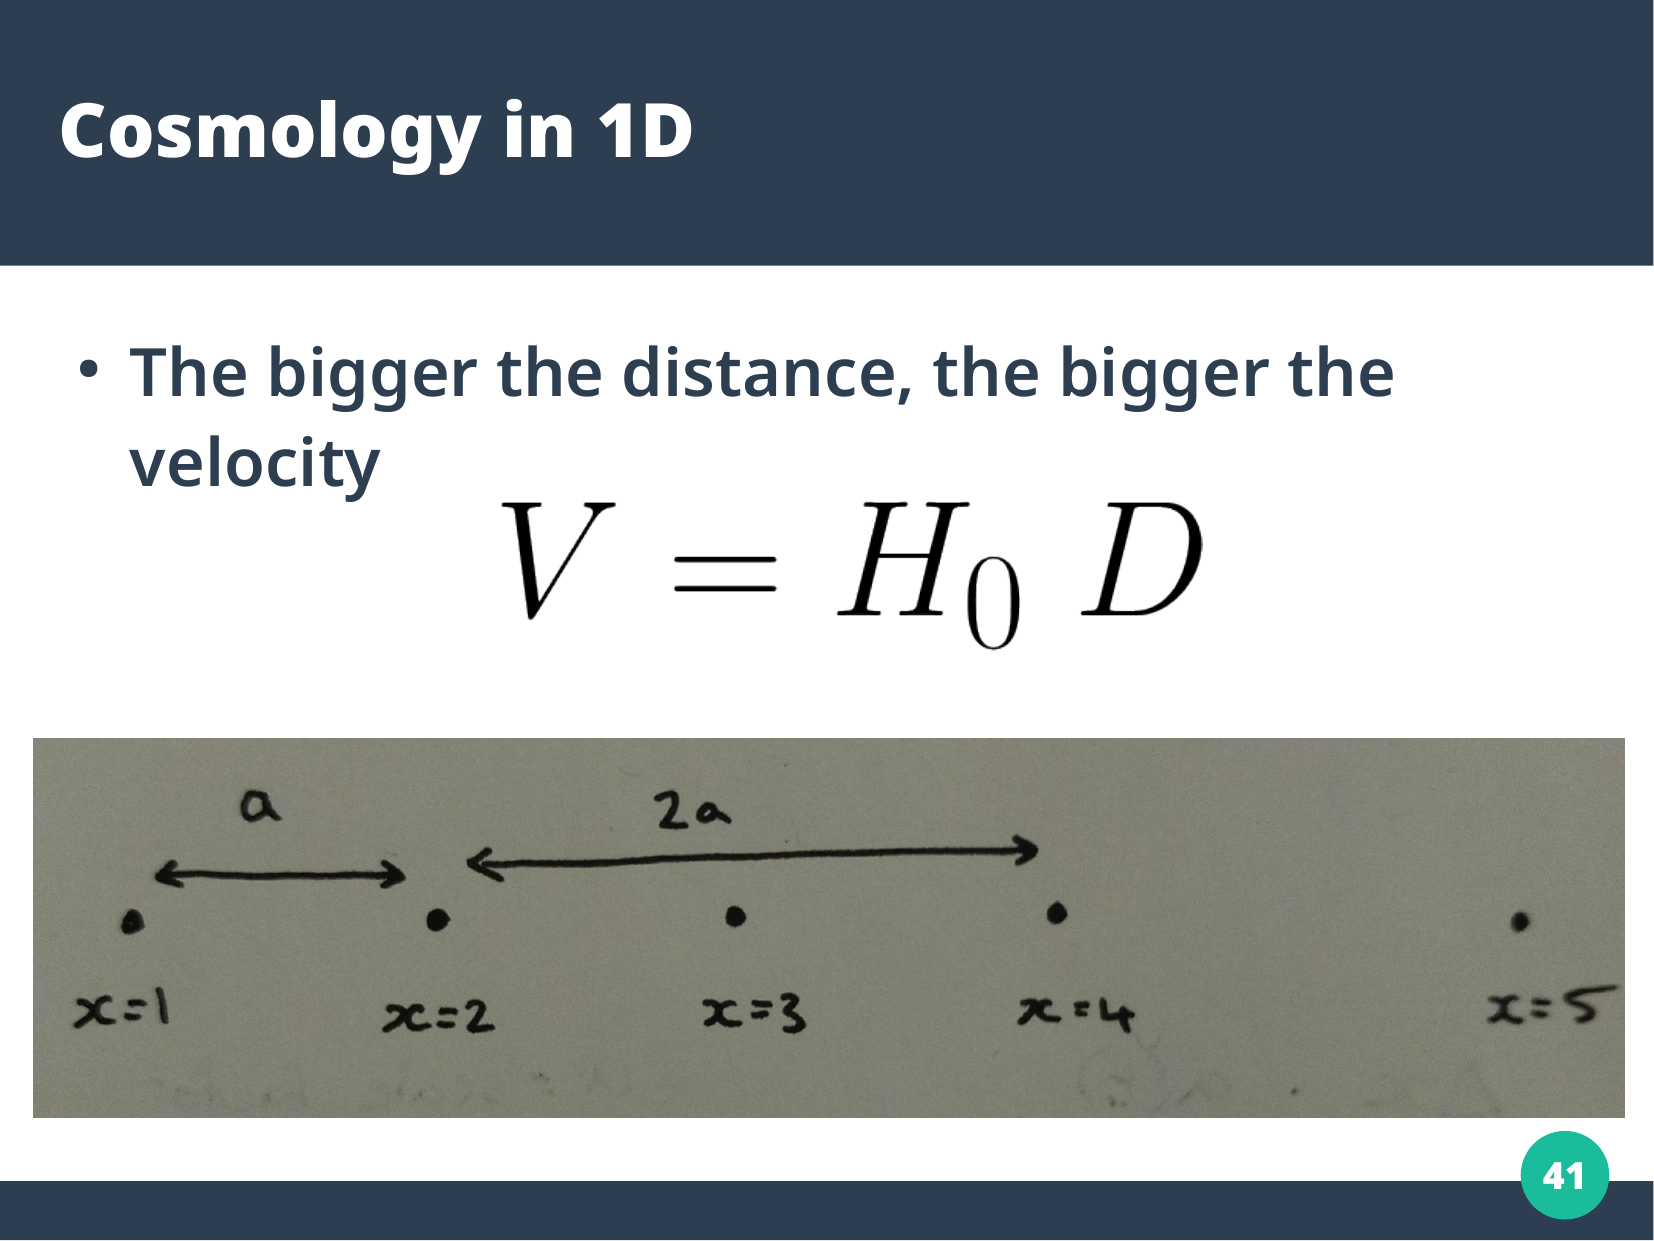

# Cosmology in 1D
The bigger the distance, the bigger the velocity
41